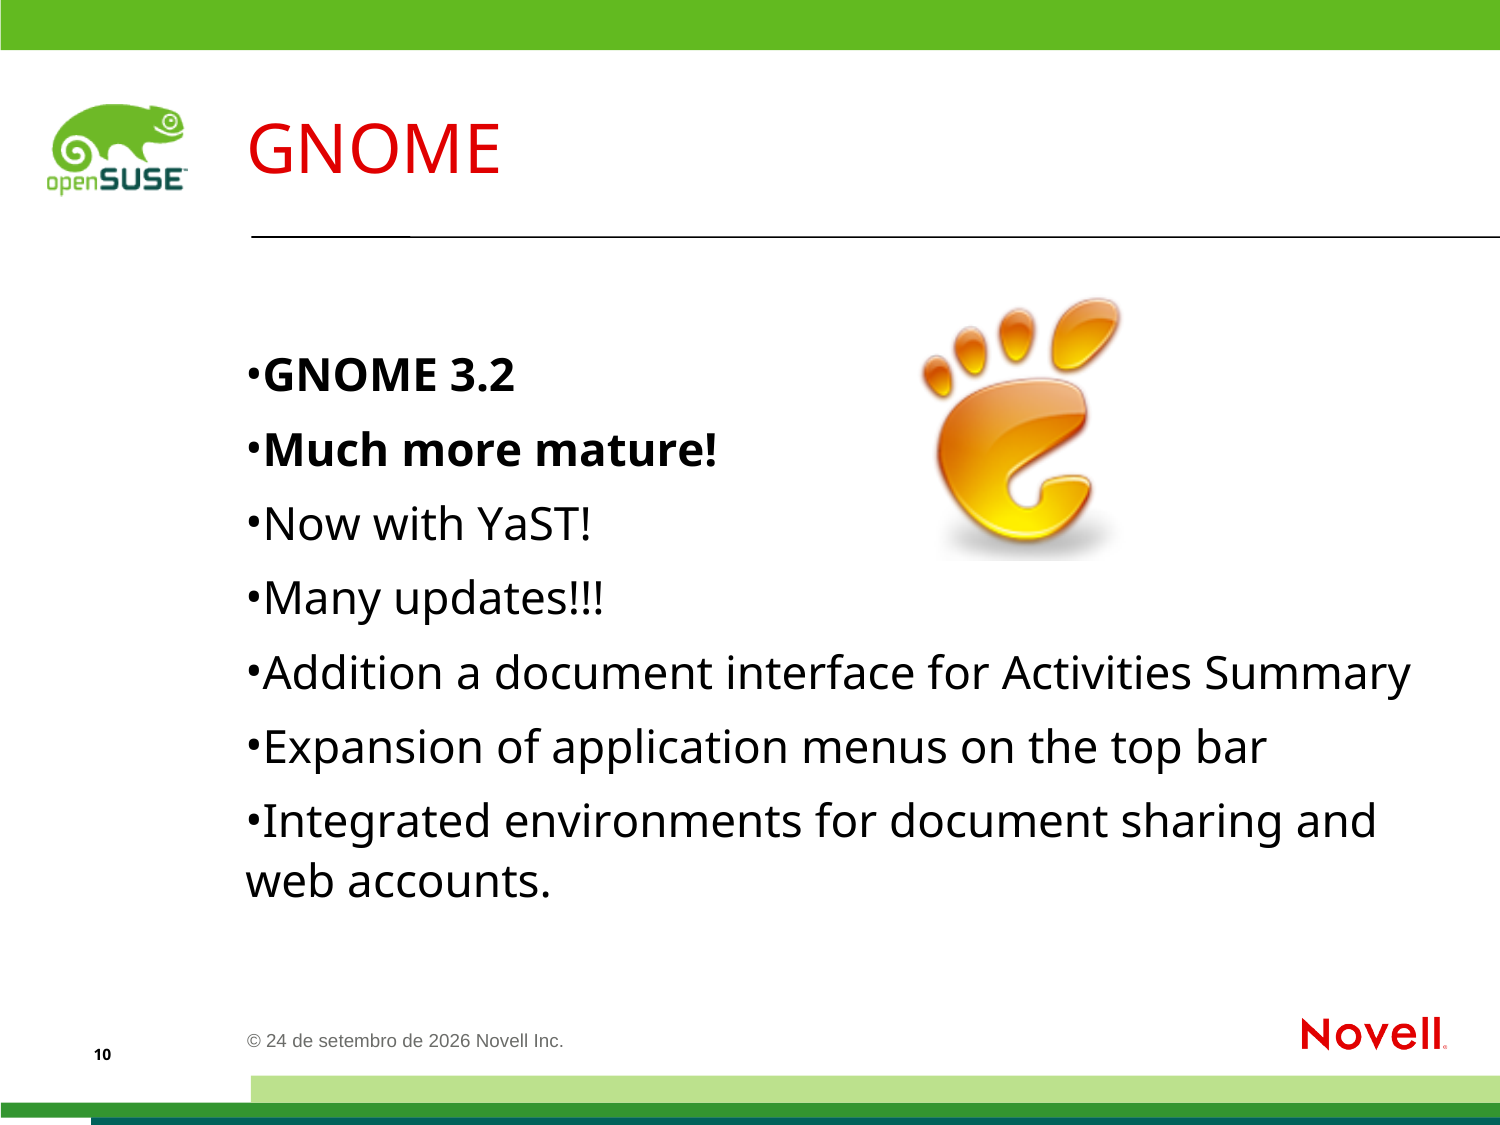

# GNOME
GNOME 3.2
Much more mature!
Now with YaST!
Many updates!!!
Addition a document interface for Activities Summary
Expansion of application menus on the top bar
Integrated environments for document sharing and web accounts.